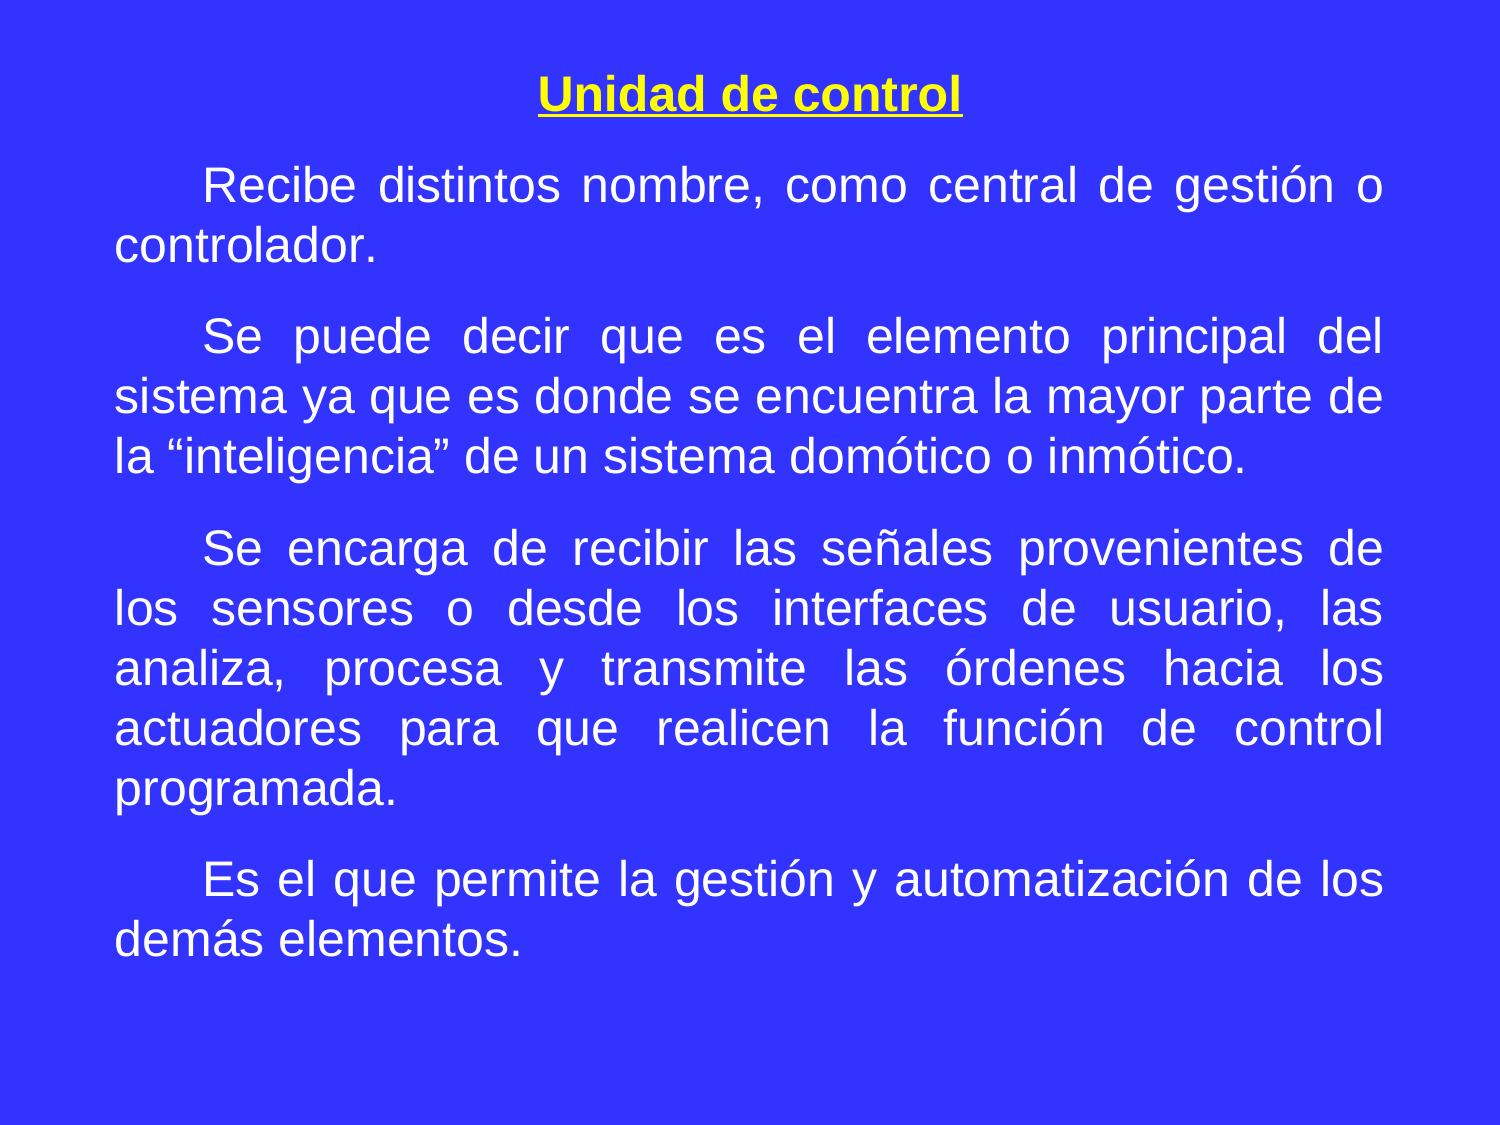

Unidad de control
	Recibe distintos nombre, como central de gestión o controlador.
	Se puede decir que es el elemento principal del sistema ya que es donde se encuentra la mayor parte de la “inteligencia” de un sistema domótico o inmótico.
	Se encarga de recibir las señales provenientes de los sensores o desde los interfaces de usuario, las analiza, procesa y transmite las órdenes hacia los actuadores para que realicen la función de control programada.
	Es el que permite la gestión y automatización de los demás elementos.